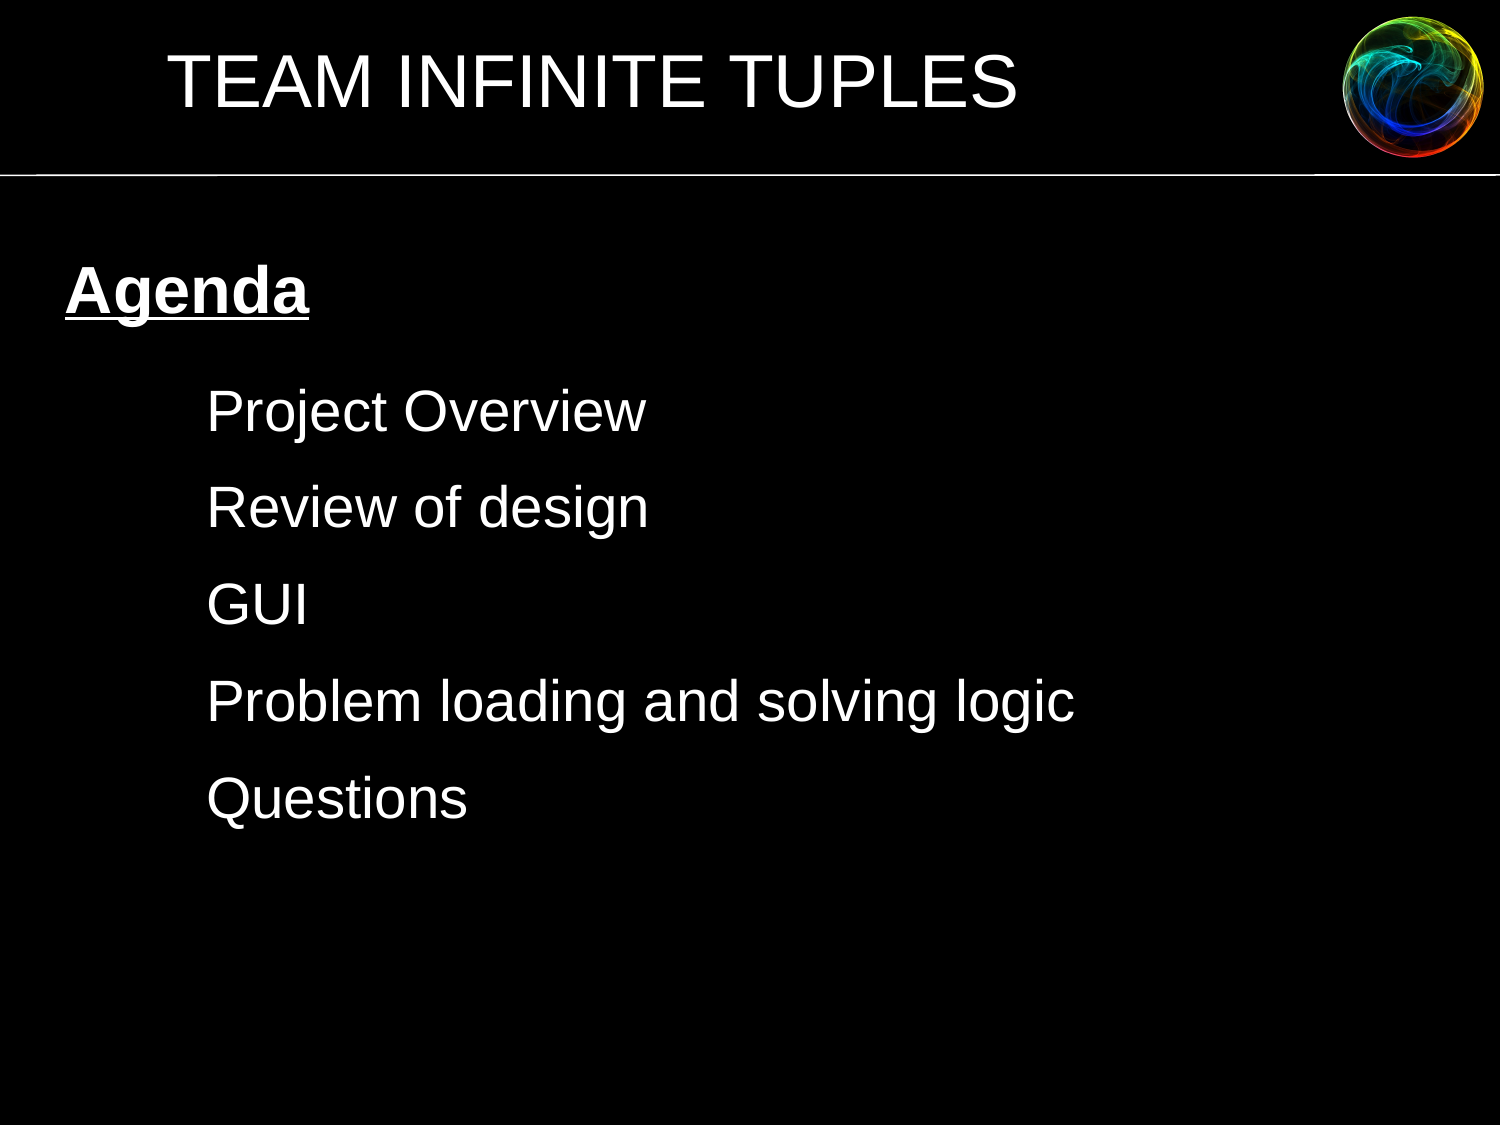

TEAM INFINITE TUPLES
Agenda
 Project Overview
 Review of design
 GUI
 Problem loading and solving logic
 Questions